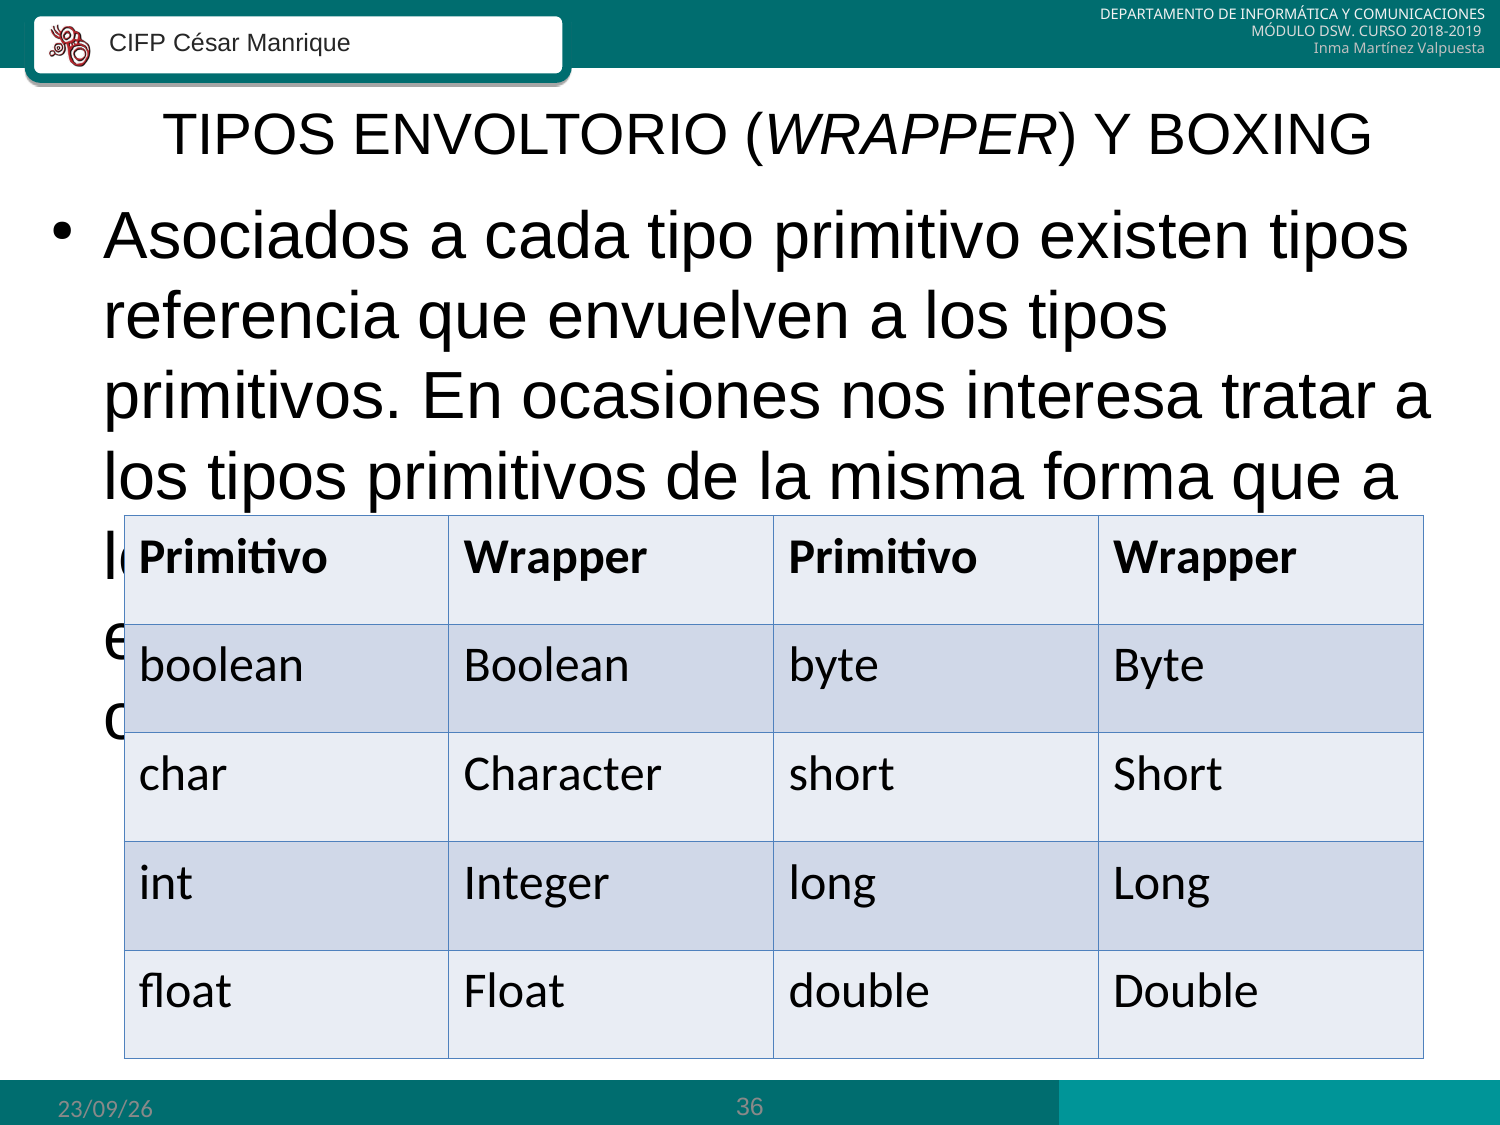

# TIPOS ENVOLTORIO (WRAPPER) Y BOXING
Asociados a cada tipo primitivo existen tipos referencia que envuelven a los tipos primitivos. En ocasiones nos interesa tratar a los tipos primitivos de la misma forma que a los tipos referencia y además los tipos envoltorio proporcionan una serie de operaciones útiles para nosotros.
| Primitivo | Wrapper | Primitivo | Wrapper |
| --- | --- | --- | --- |
| boolean | Boolean | byte | Byte |
| char | Character | short | Short |
| int | Integer | long | Long |
| float | Float | double | Double |